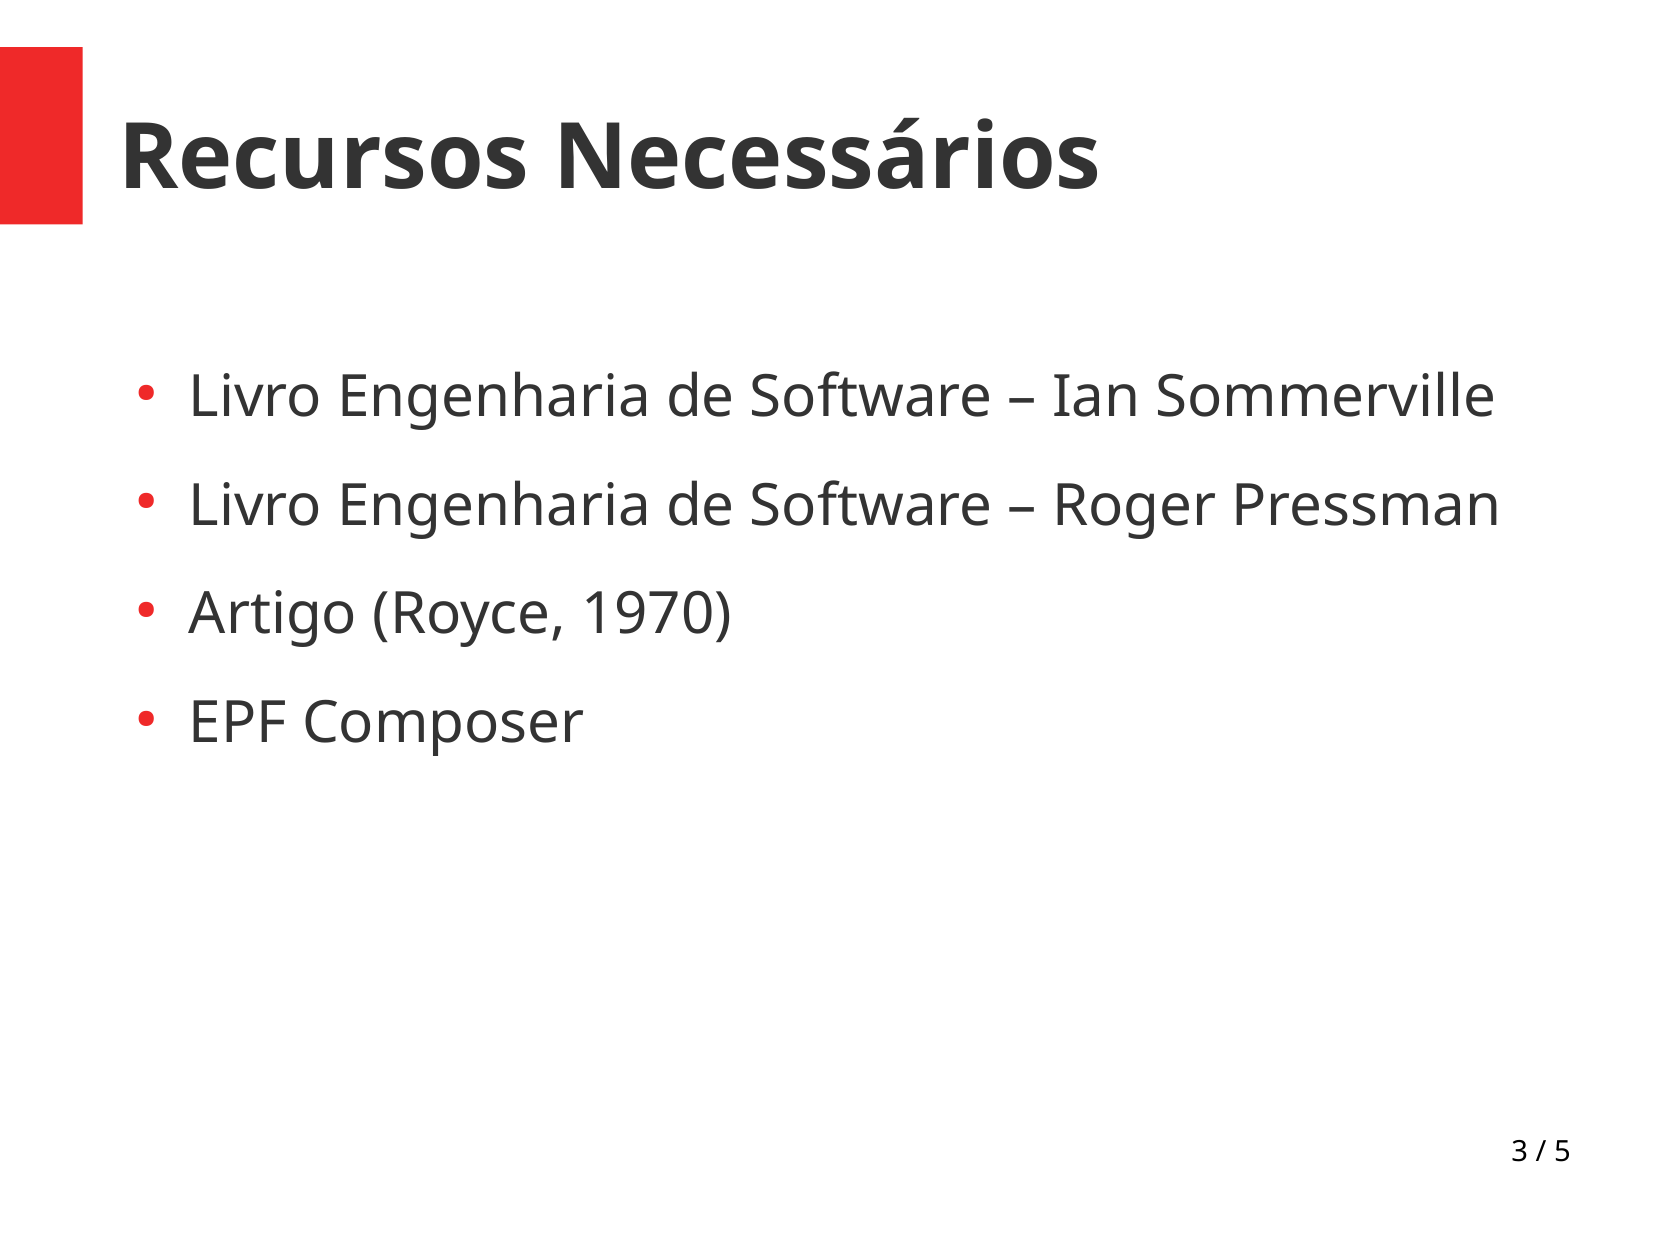

# Recursos Necessários
Livro Engenharia de Software – Ian Sommerville
Livro Engenharia de Software – Roger Pressman
Artigo (Royce, 1970)
EPF Composer
3